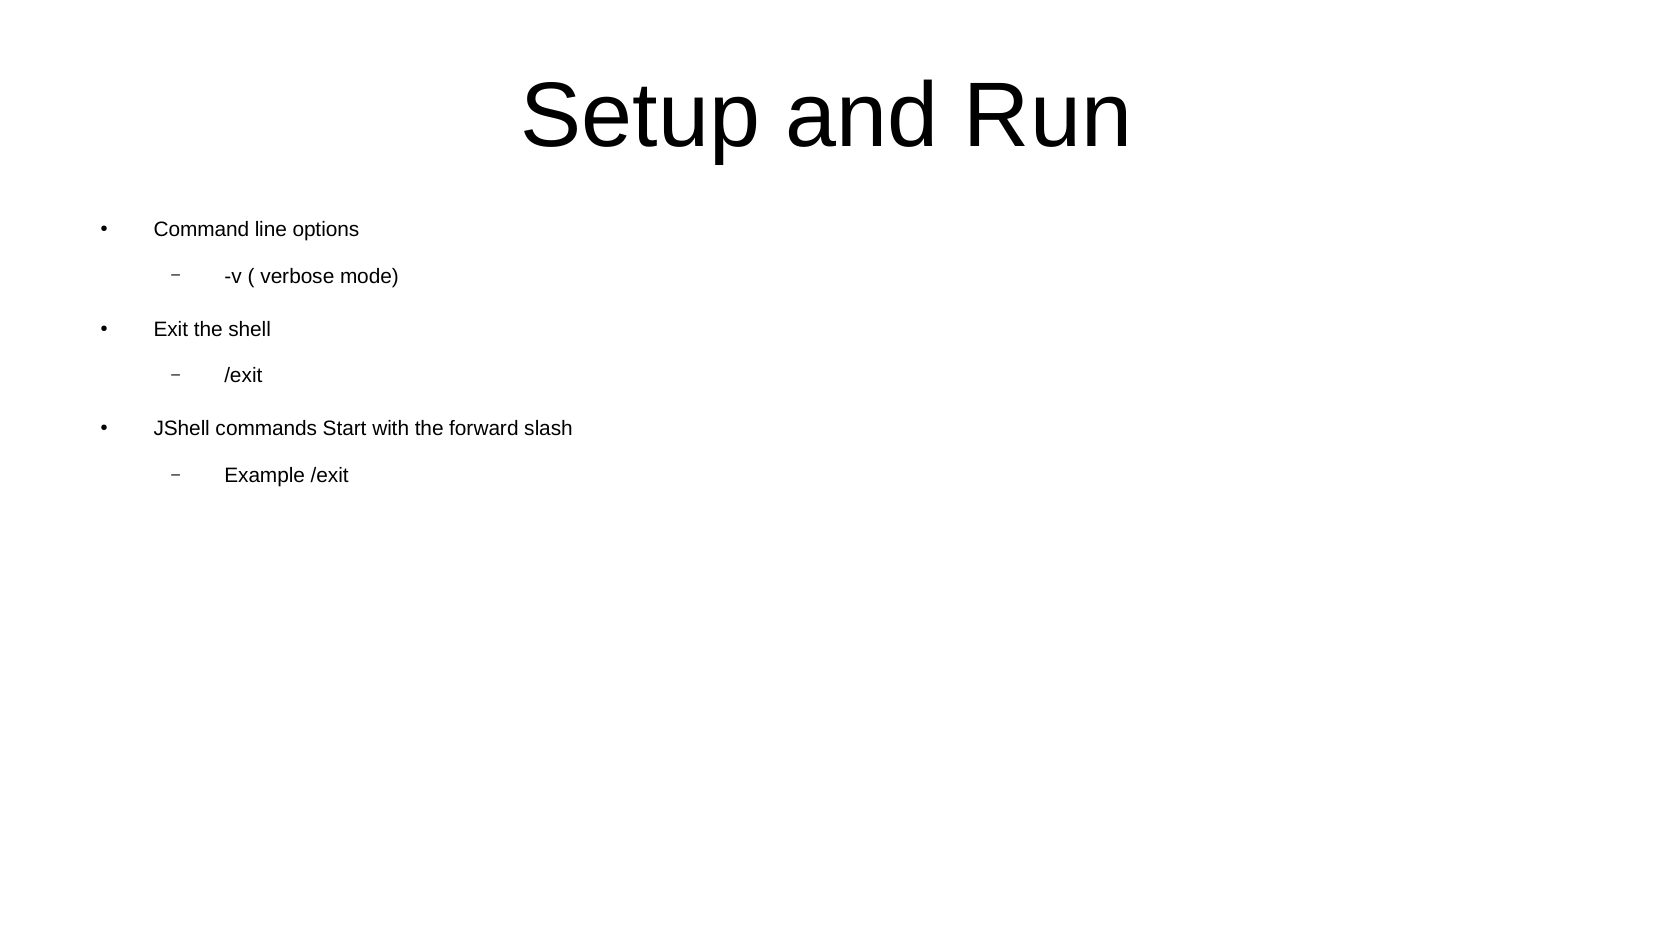

# Setup and Run
Command line options
-v ( verbose mode)
Exit the shell
/exit
JShell commands Start with the forward slash
Example /exit